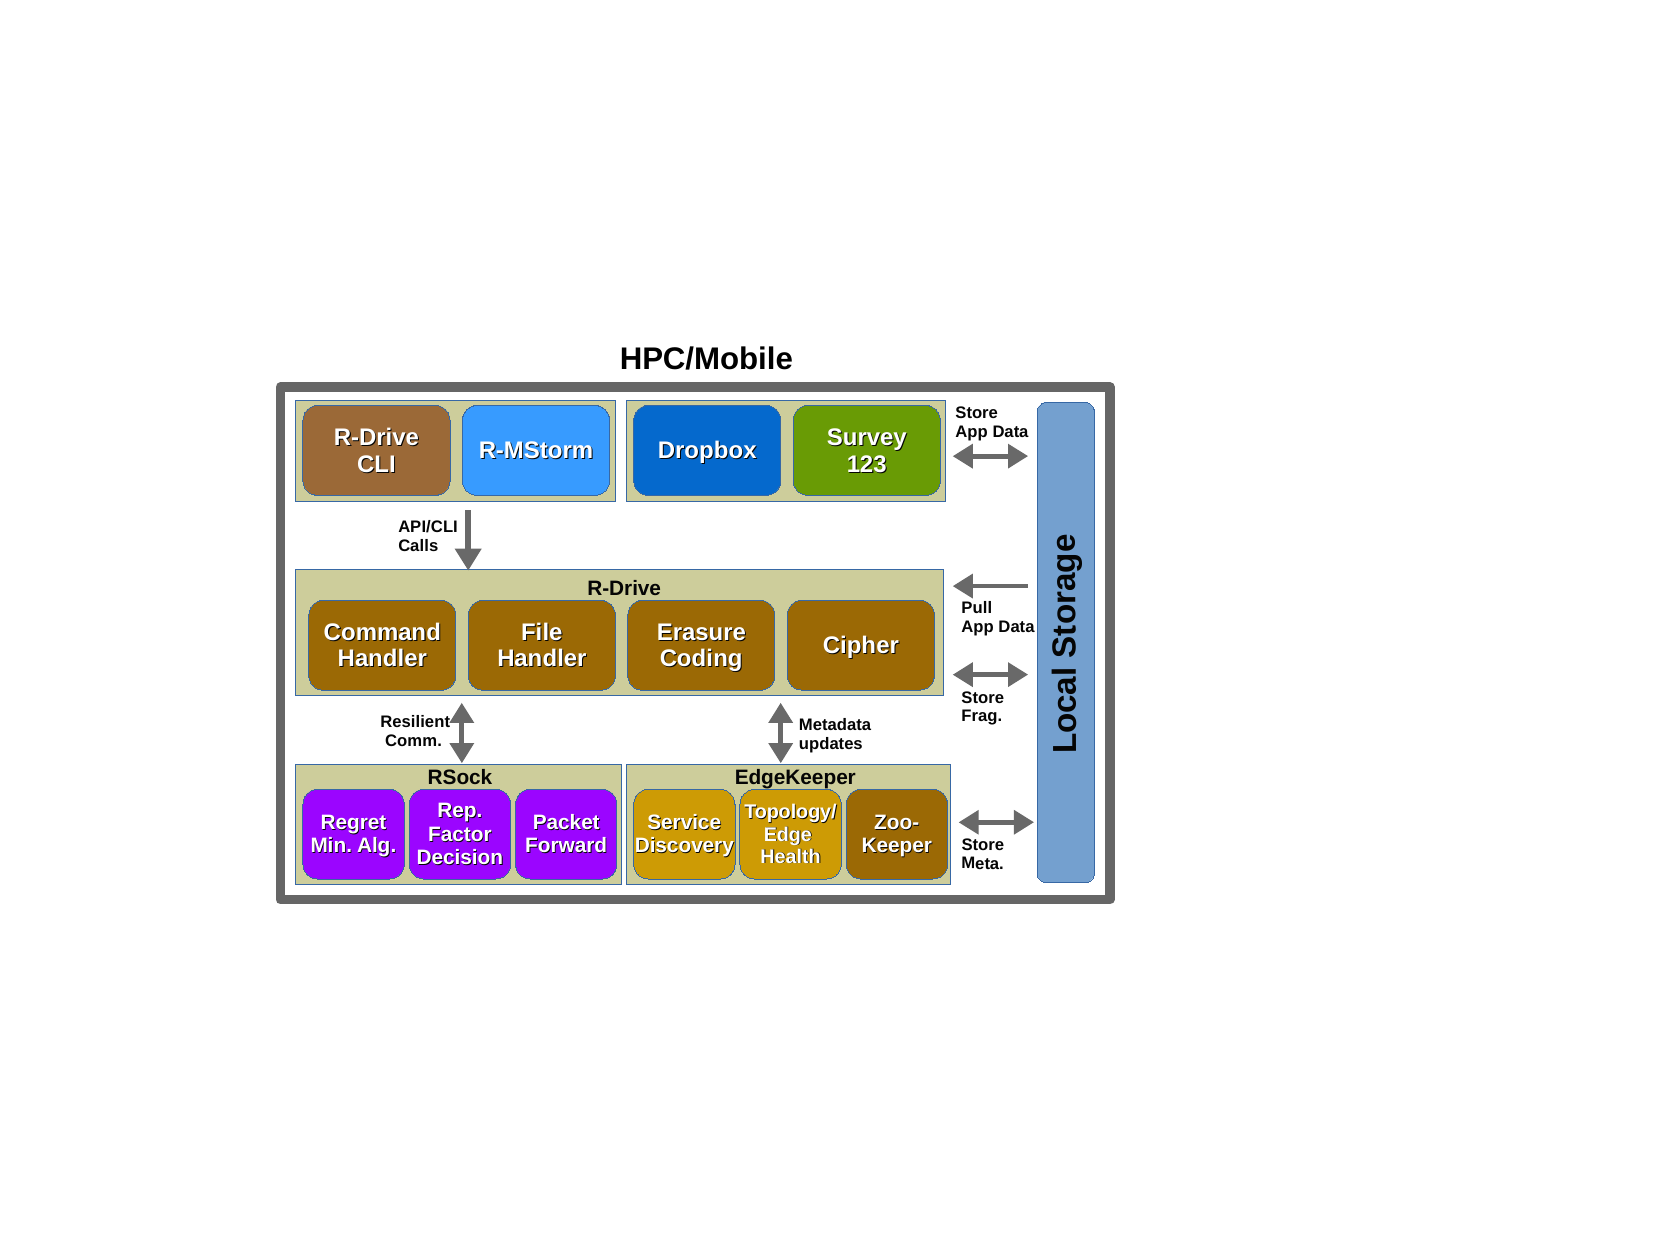

HPC/Mobile
Store
App Data
R-Drive
CLI
R-MStorm
Dropbox
Survey
123
API/CLI Calls
 Local Storage
R-Drive
Pull
App Data
Cipher
 Command
Handler
 File
Handler
Erasure
Coding
Store
Frag.
Resilient
 Comm.
Metadata
updates
RSock
EdgeKeeper
Regret
Min. Alg.
Rep.
Factor
Decision
Packet
Forward
Service
Discovery
Topology/
Edge
Health
Zoo-
Keeper
Store
Meta.